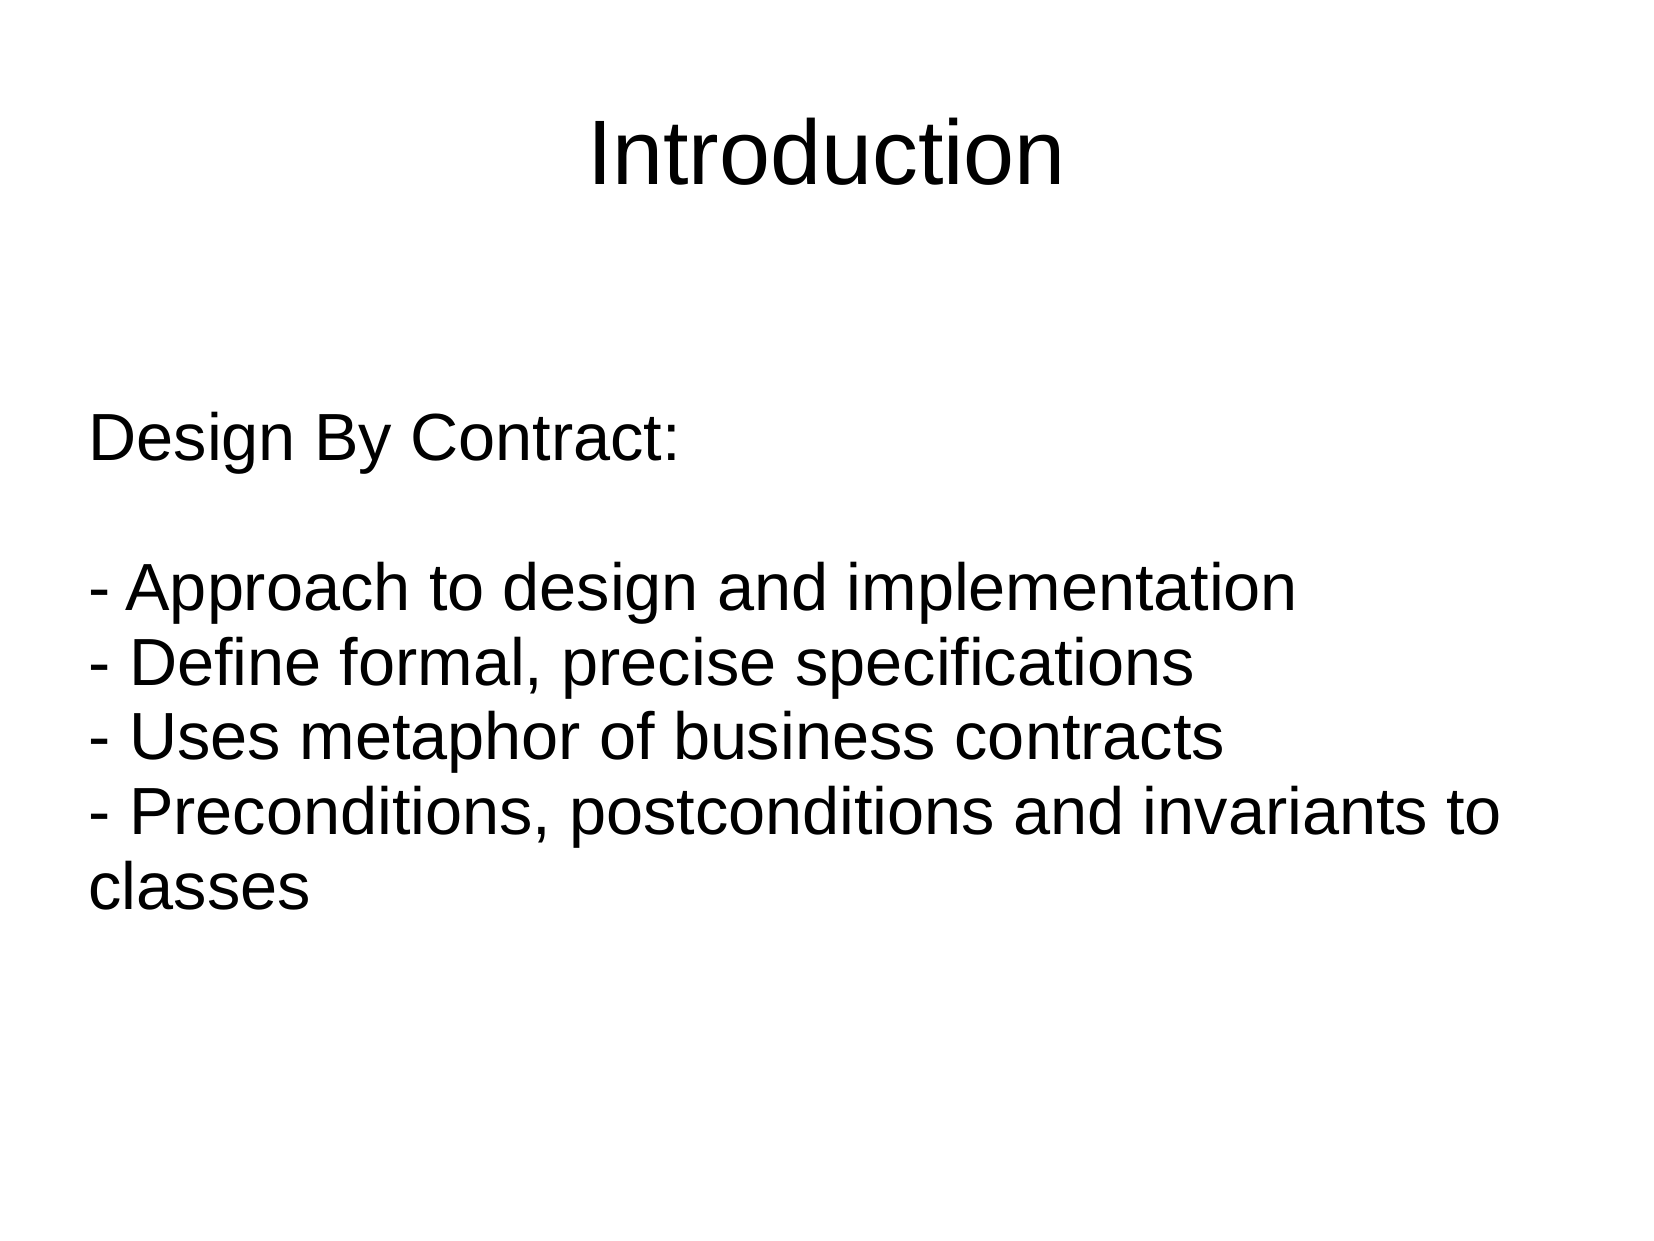

# Introduction
Design By Contract:
- Approach to design and implementation
- Define formal, precise specifications
- Uses metaphor of business contracts
- Preconditions, postconditions and invariants to classes